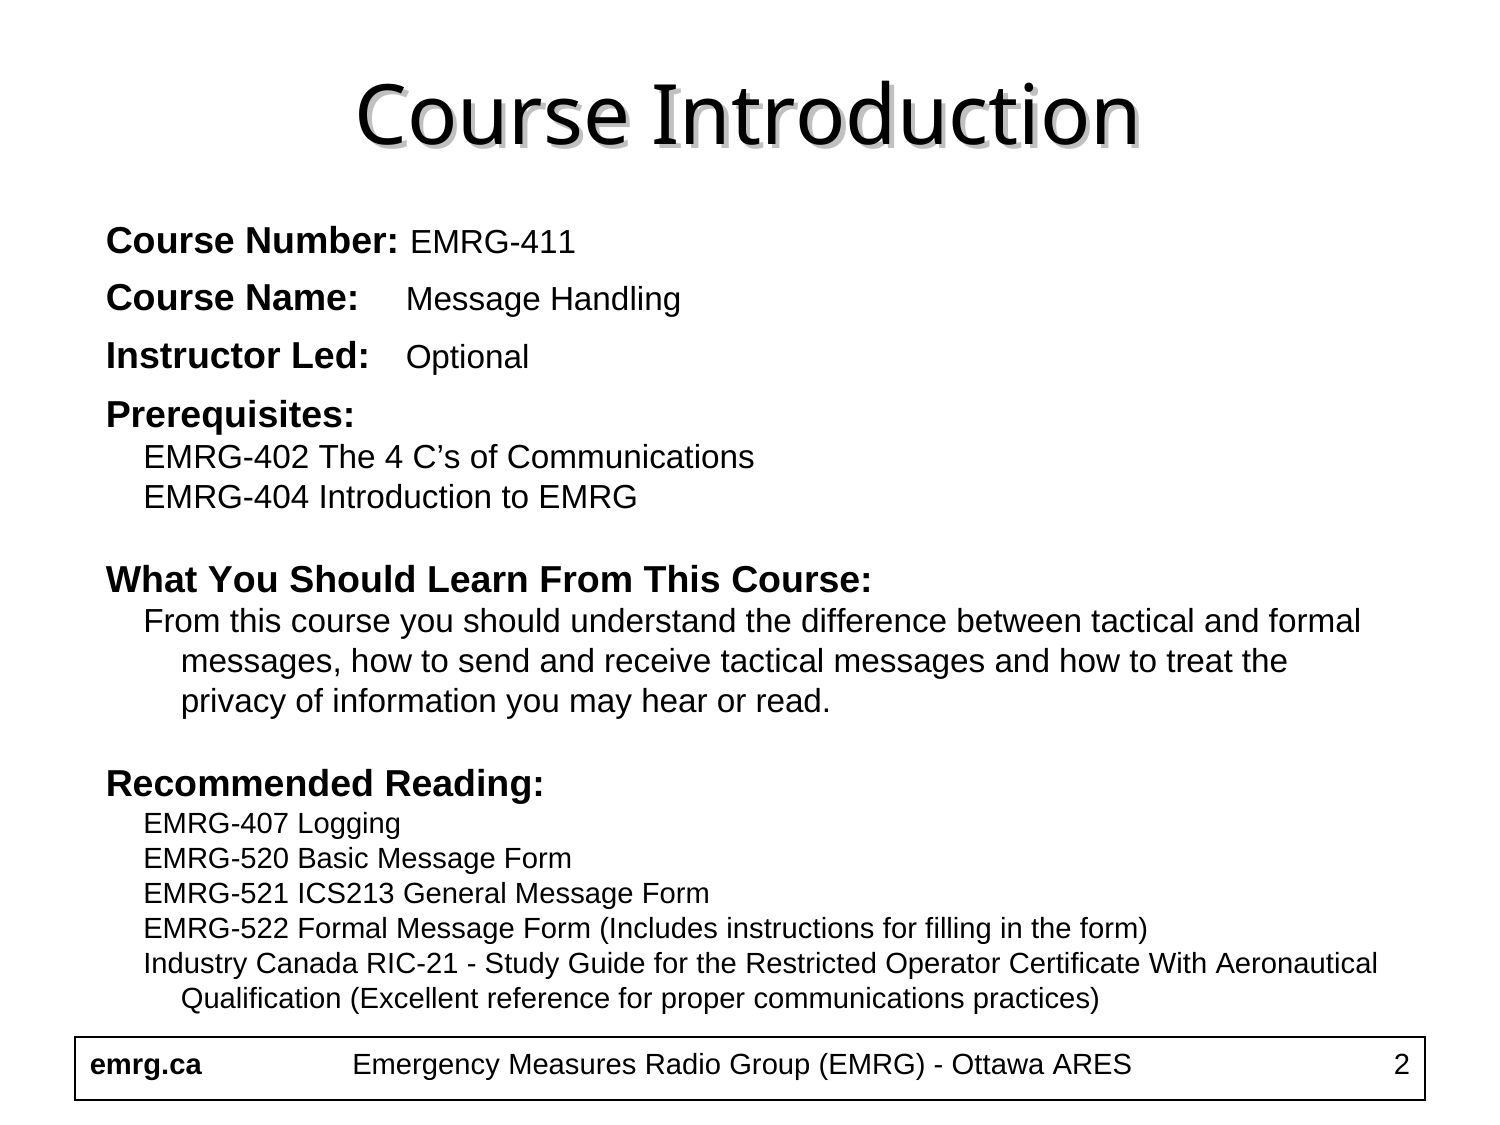

Course Introduction
Course Number: EMRG-411
Course Name:	Message Handling
Instructor Led: 	Optional
Prerequisites:
EMRG-402 The 4 C’s of Communications
EMRG-404 Introduction to EMRG
What You Should Learn From This Course:
From this course you should understand the difference between tactical and formal messages, how to send and receive tactical messages and how to treat the privacy of information you may hear or read.
Recommended Reading:
EMRG-407 Logging
EMRG-520 Basic Message Form
EMRG-521 ICS213 General Message Form
EMRG-522 Formal Message Form (Includes instructions for filling in the form)
Industry Canada RIC-21 - Study Guide for the Restricted Operator Certificate With Aeronautical Qualification (Excellent reference for proper communications practices)
Emergency Measures Radio Group (EMRG) - Ottawa ARES